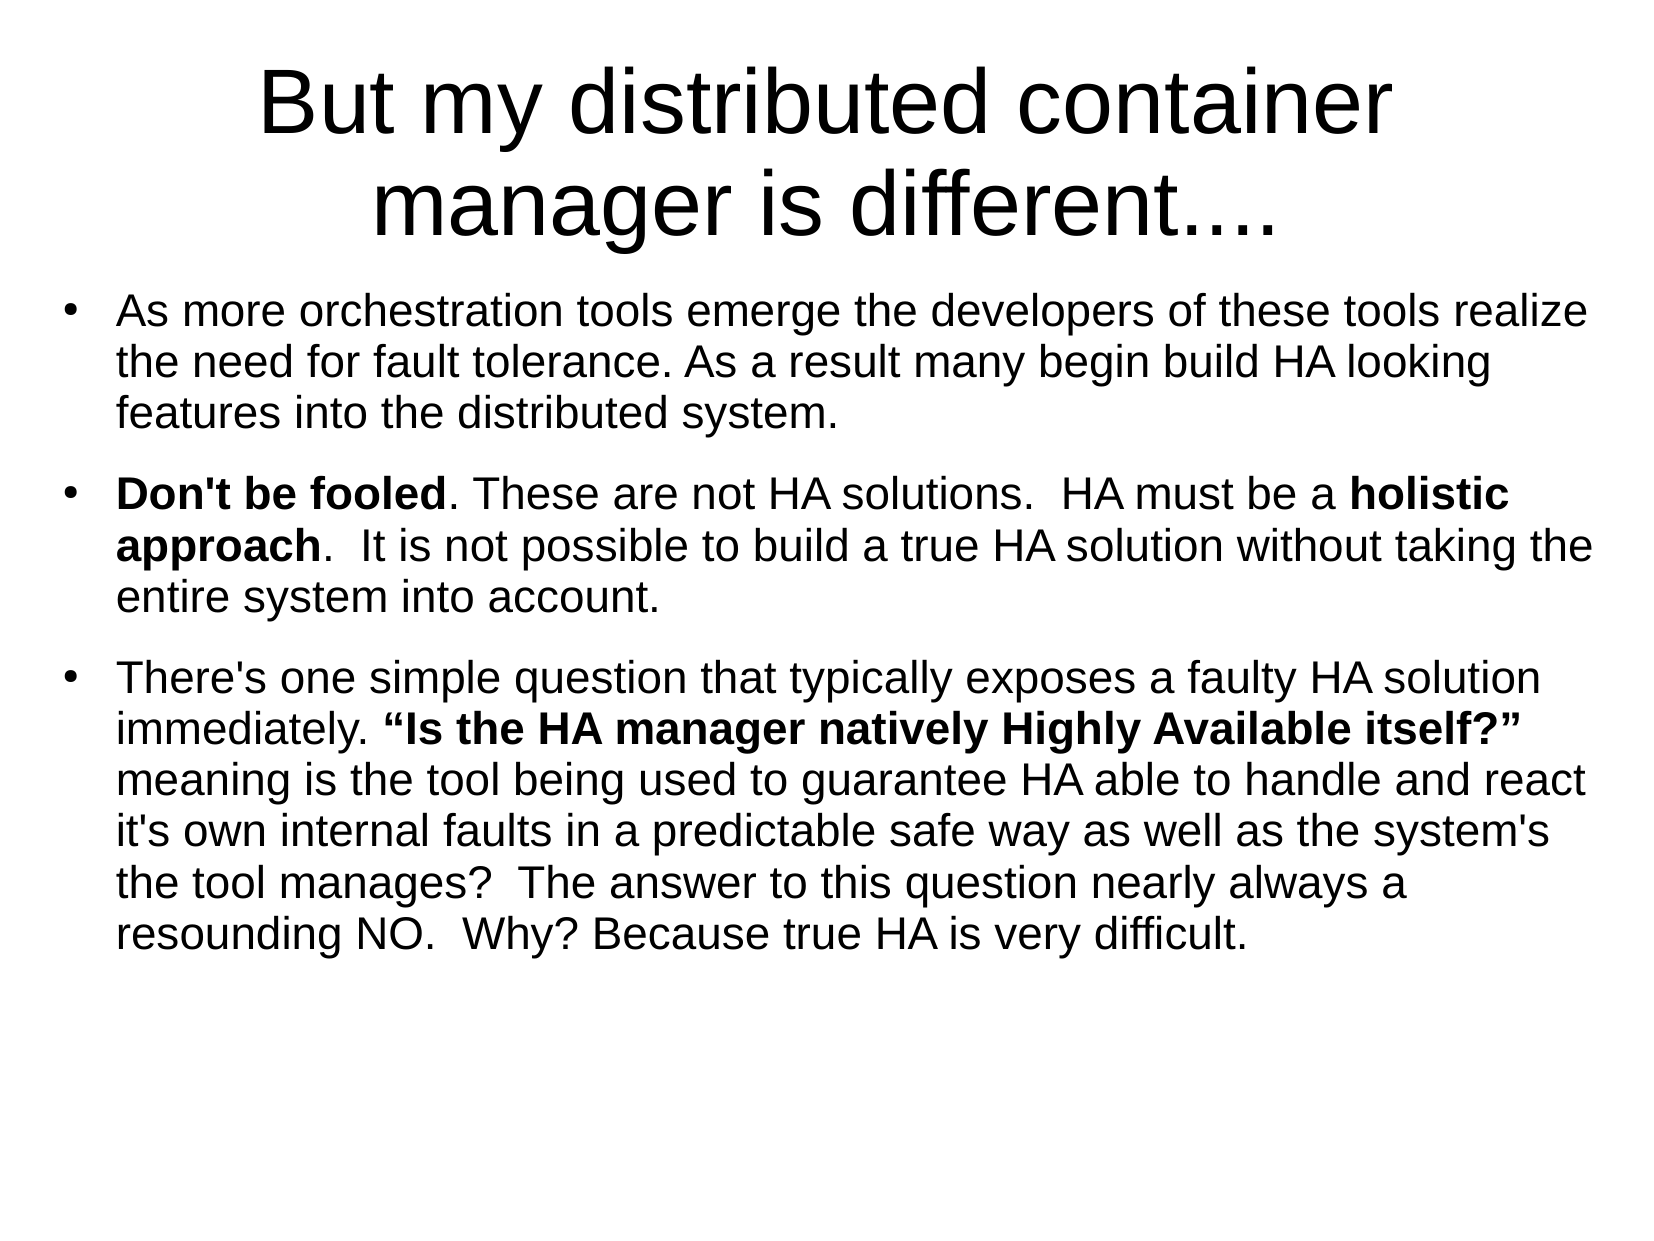

# But my distributed container manager is different....
As more orchestration tools emerge the developers of these tools realize the need for fault tolerance. As a result many begin build HA looking features into the distributed system.
Don't be fooled. These are not HA solutions. HA must be a holistic approach. It is not possible to build a true HA solution without taking the entire system into account.
There's one simple question that typically exposes a faulty HA solution immediately. “Is the HA manager natively Highly Available itself?” meaning is the tool being used to guarantee HA able to handle and react it's own internal faults in a predictable safe way as well as the system's the tool manages? The answer to this question nearly always a resounding NO. Why? Because true HA is very difficult.